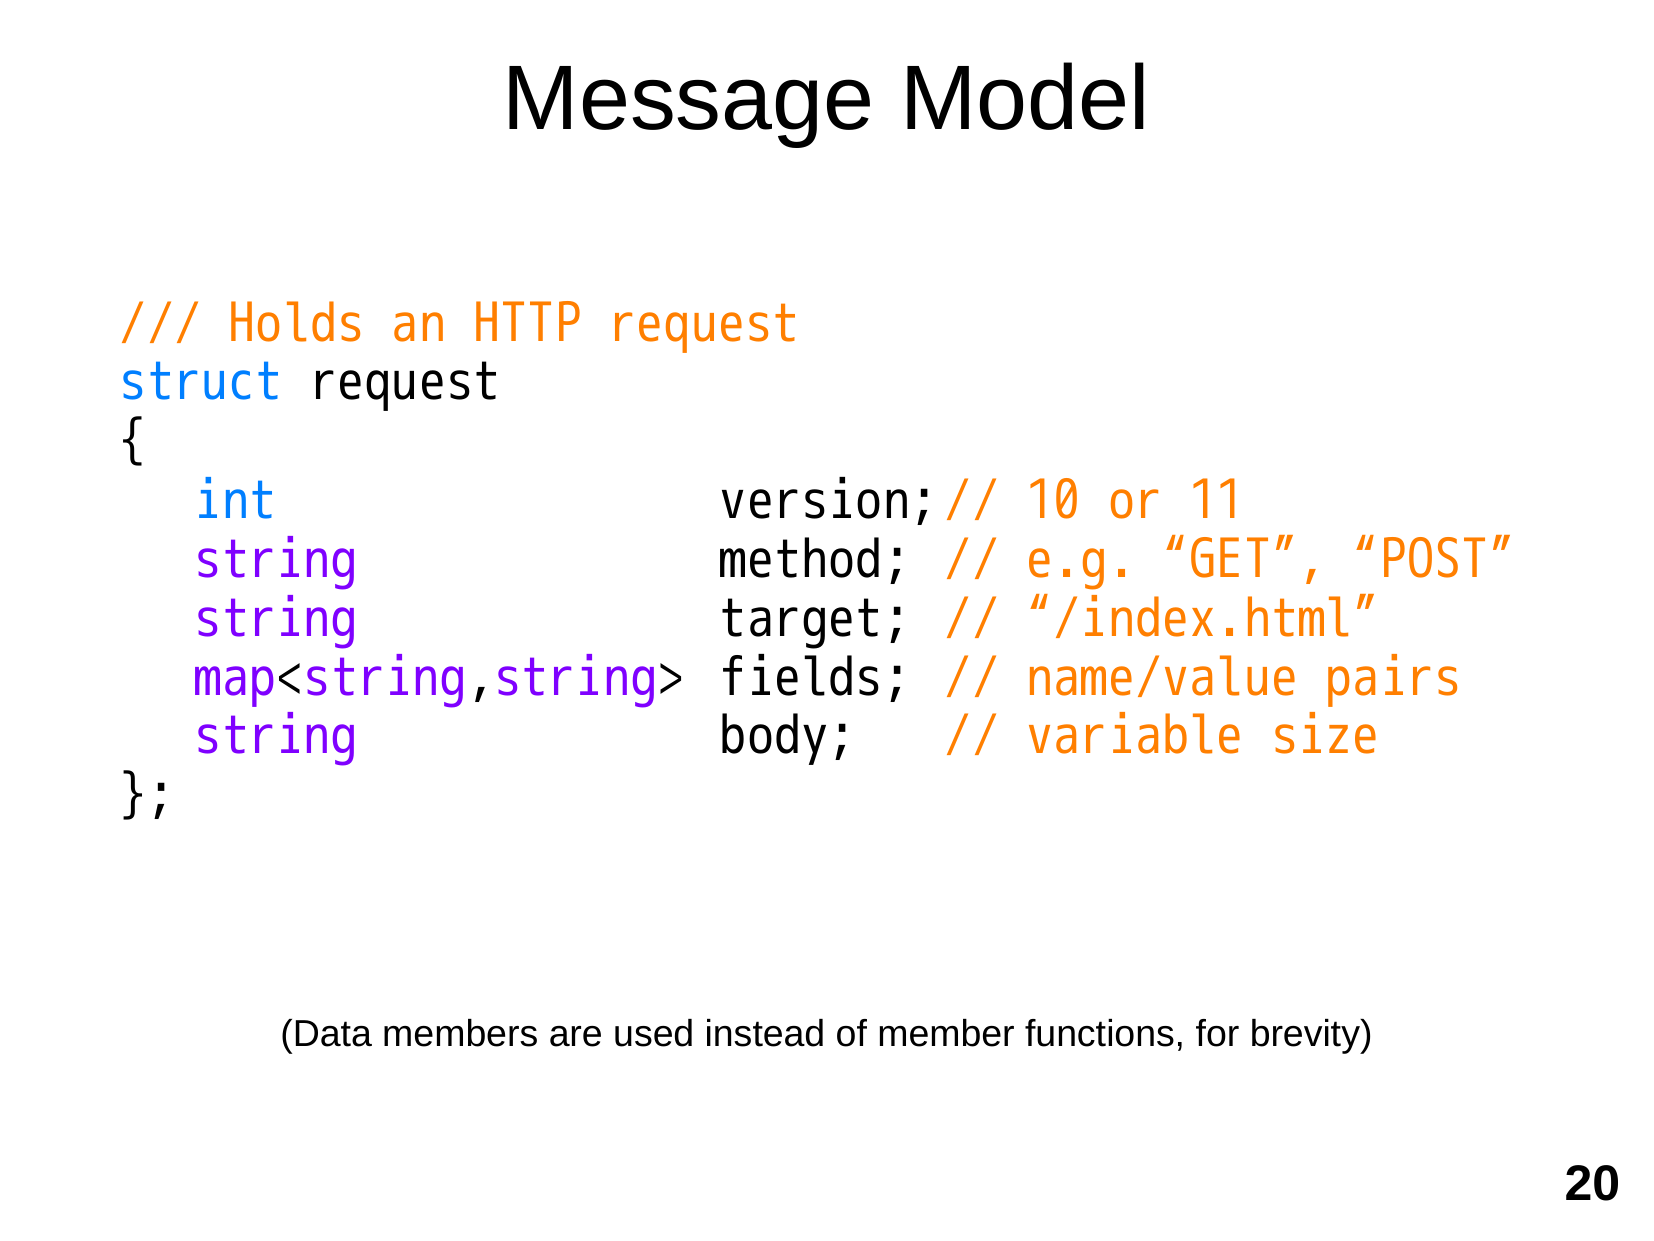

# Message Model
/// Holds an HTTP request
struct request
{
	int						version;	// 10 or 11
	string					method;	// e.g. “GET”, “POST”
	string					target;	// “/index.html”
	map<string,string>	fields;	// name/value pairs
	string 					body;		// variable size
};
(Data members are used instead of member functions, for brevity)
20